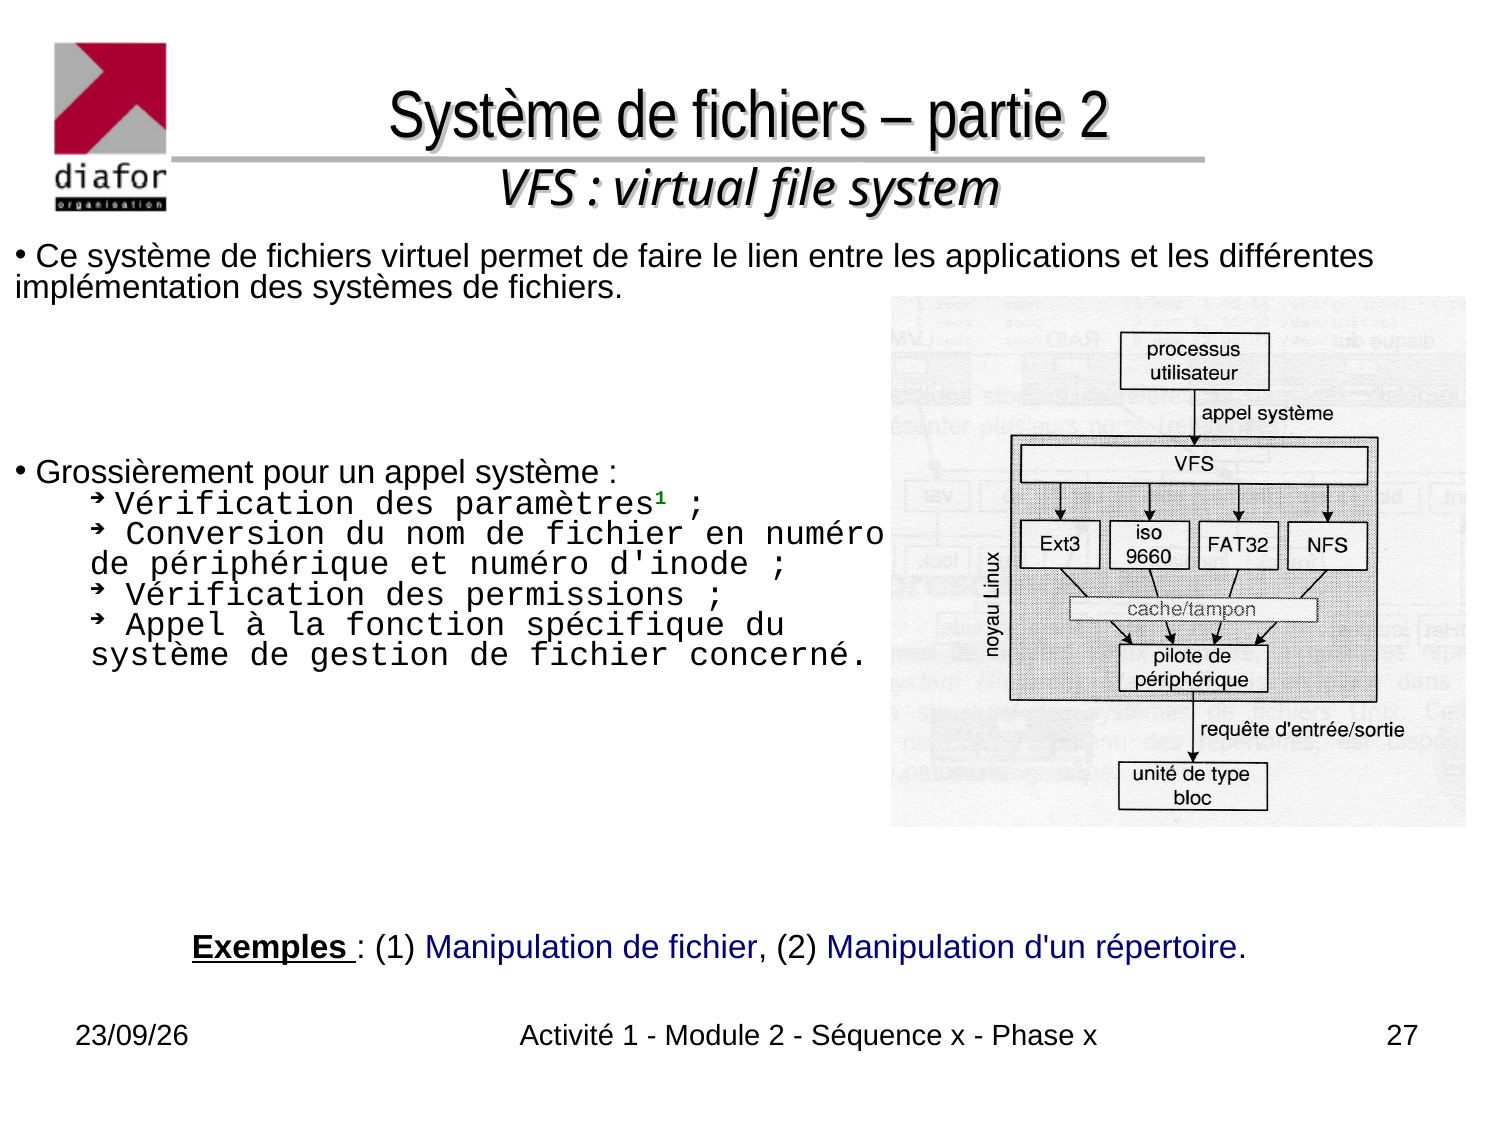

# Système de fichiers – partie 2 VFS : virtual file system
 Ce système de fichiers virtuel permet de faire le lien entre les applications et les différentes
implémentation des systèmes de fichiers.
 Grossièrement pour un appel système :
 Vérification des paramètres1 ;
 Conversion du nom de fichier en numéro
de périphérique et numéro d'inode ;
 Vérification des permissions ;
 Appel à la fonction spécifique du
système de gestion de fichier concerné.
Exemples : (1) Manipulation de fichier, (2) Manipulation d'un répertoire.
Activité 1 - Module 2 - Séquence x - Phase x
27